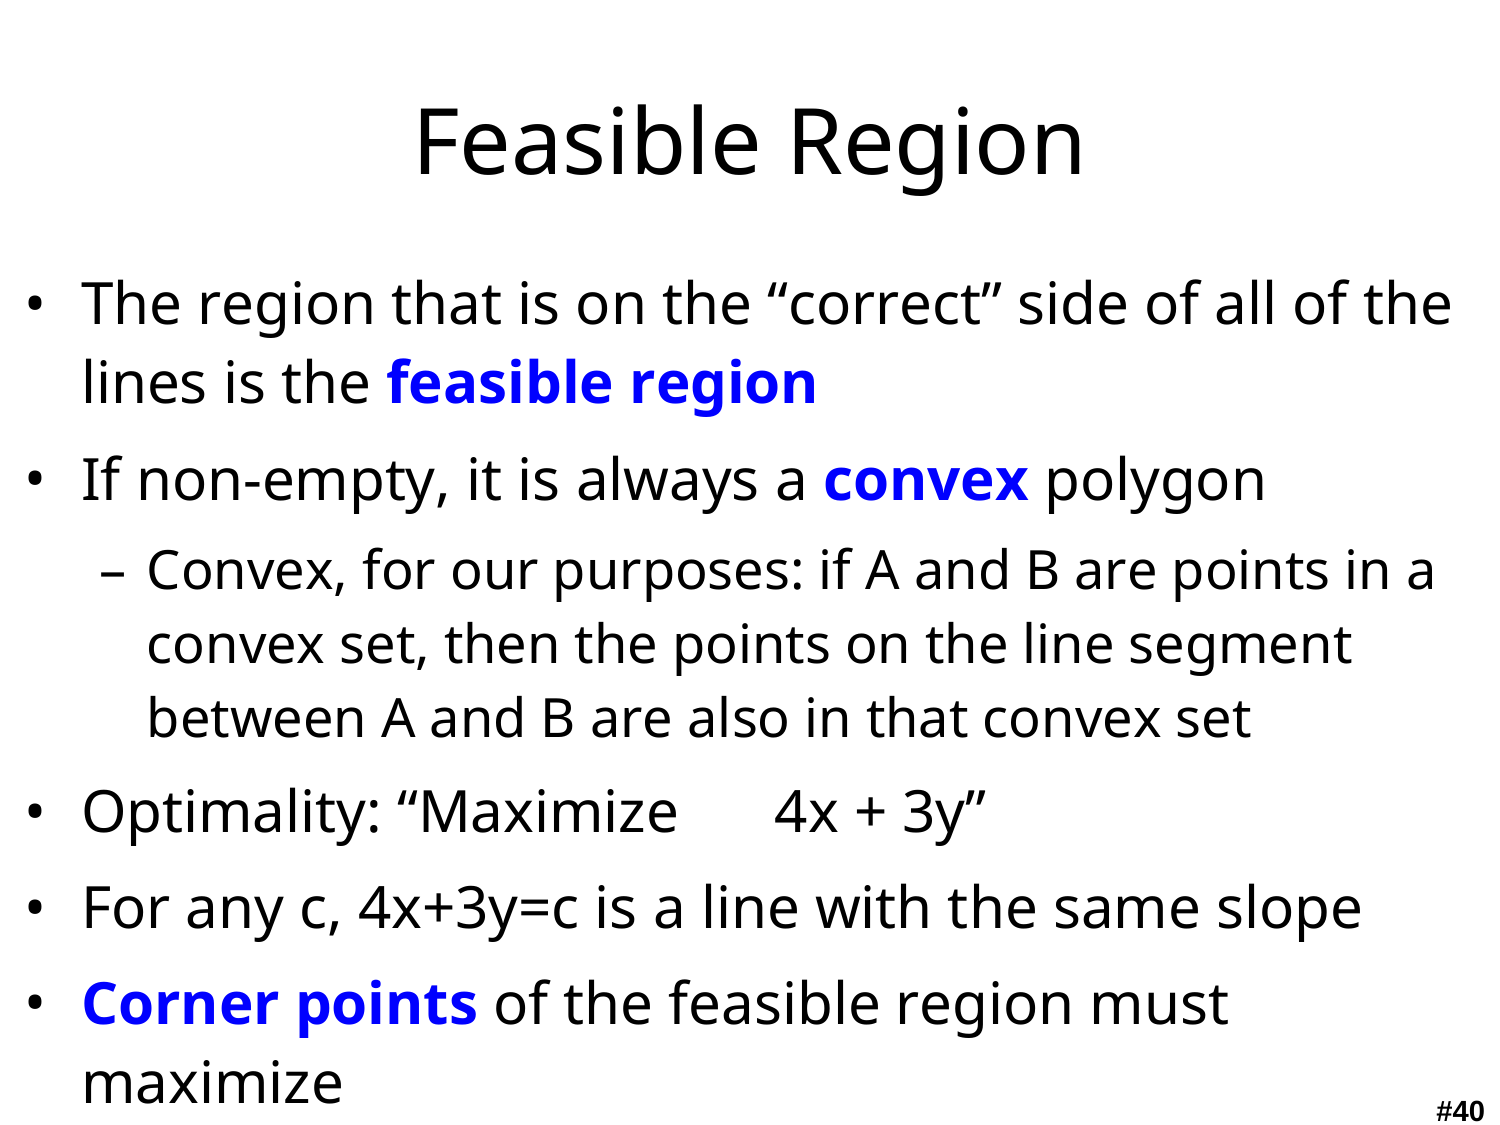

# Feasible Region
The region that is on the “correct” side of all of the lines is the feasible region
If non-empty, it is always a convex polygon
Convex, for our purposes: if A and B are points in a convex set, then the points on the line segment between A and B are also in that convex set
Optimality: “Maximize	4x + 3y”
For any c, 4x+3y=c is a line with the same slope
Corner points of the feasible region must maximize
Why? Linear objective function + convex polygon
40